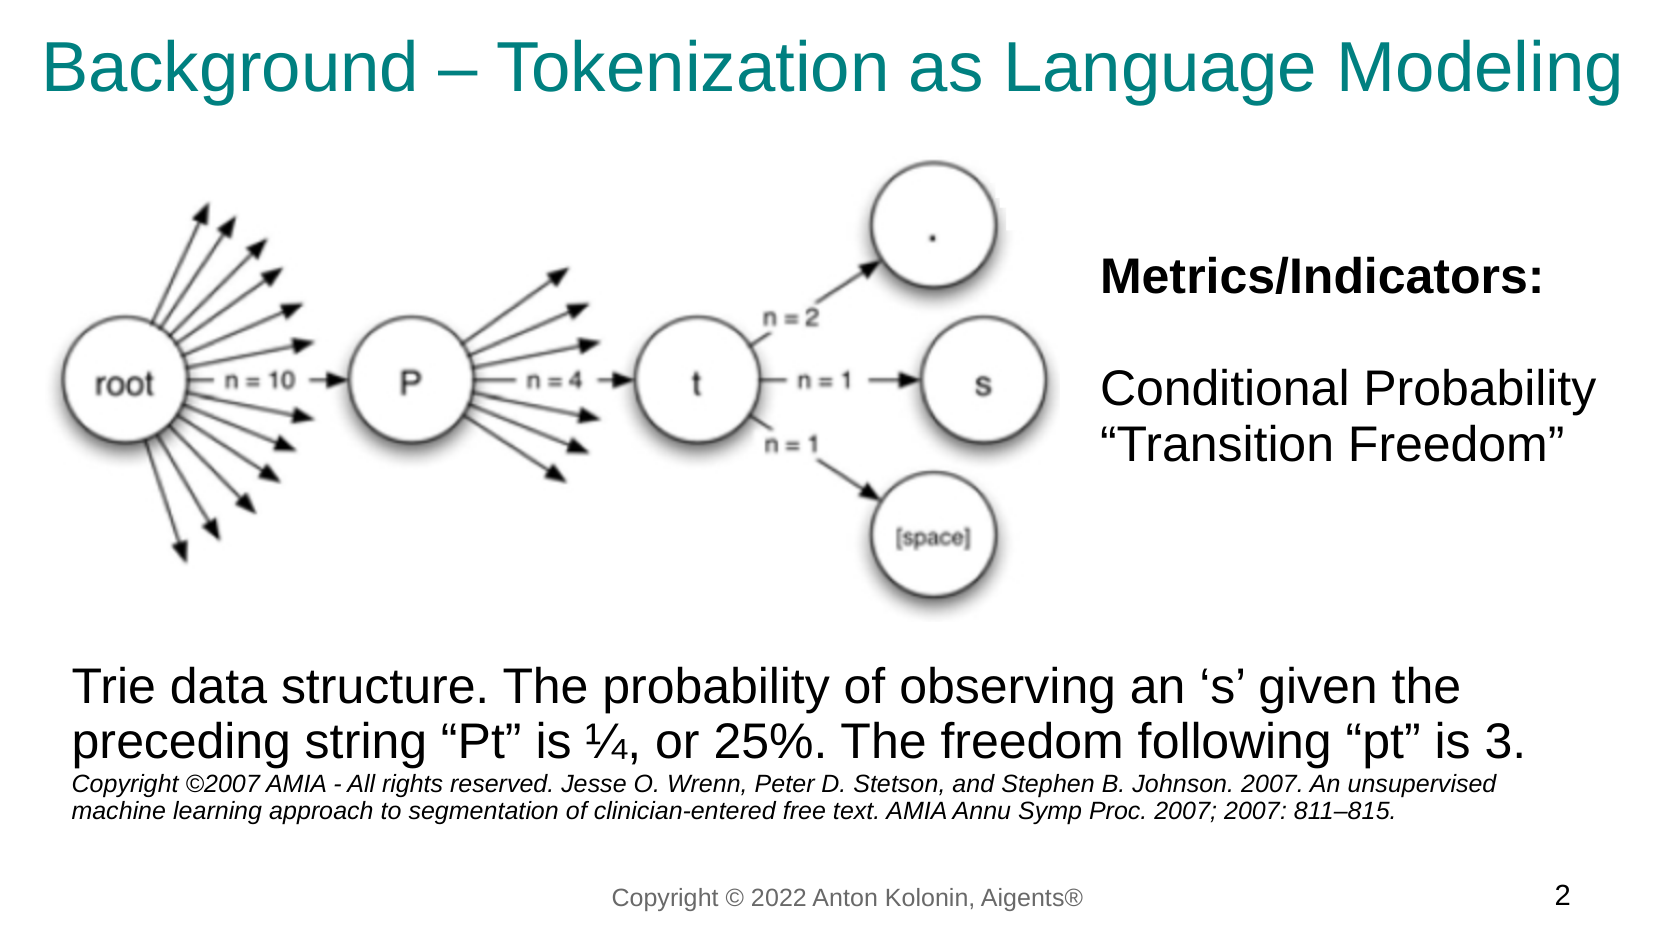

Background – Tokenization as Language Modeling
Metrics/Indicators:
Conditional Probability
“Transition Freedom”
Trie data structure. The probability of observing an ‘s’ given the preceding string “Pt” is ¼, or 25%. The freedom following “pt” is 3.
Copyright ©2007 AMIA - All rights reserved. Jesse O. Wrenn, Peter D. Stetson, and Stephen B. Johnson. 2007. An unsupervised machine learning approach to segmentation of clinician-entered free text. AMIA Annu Symp Proc. 2007; 2007: 811–815.
Copyright © 2022 Anton Kolonin, Aigents®
2